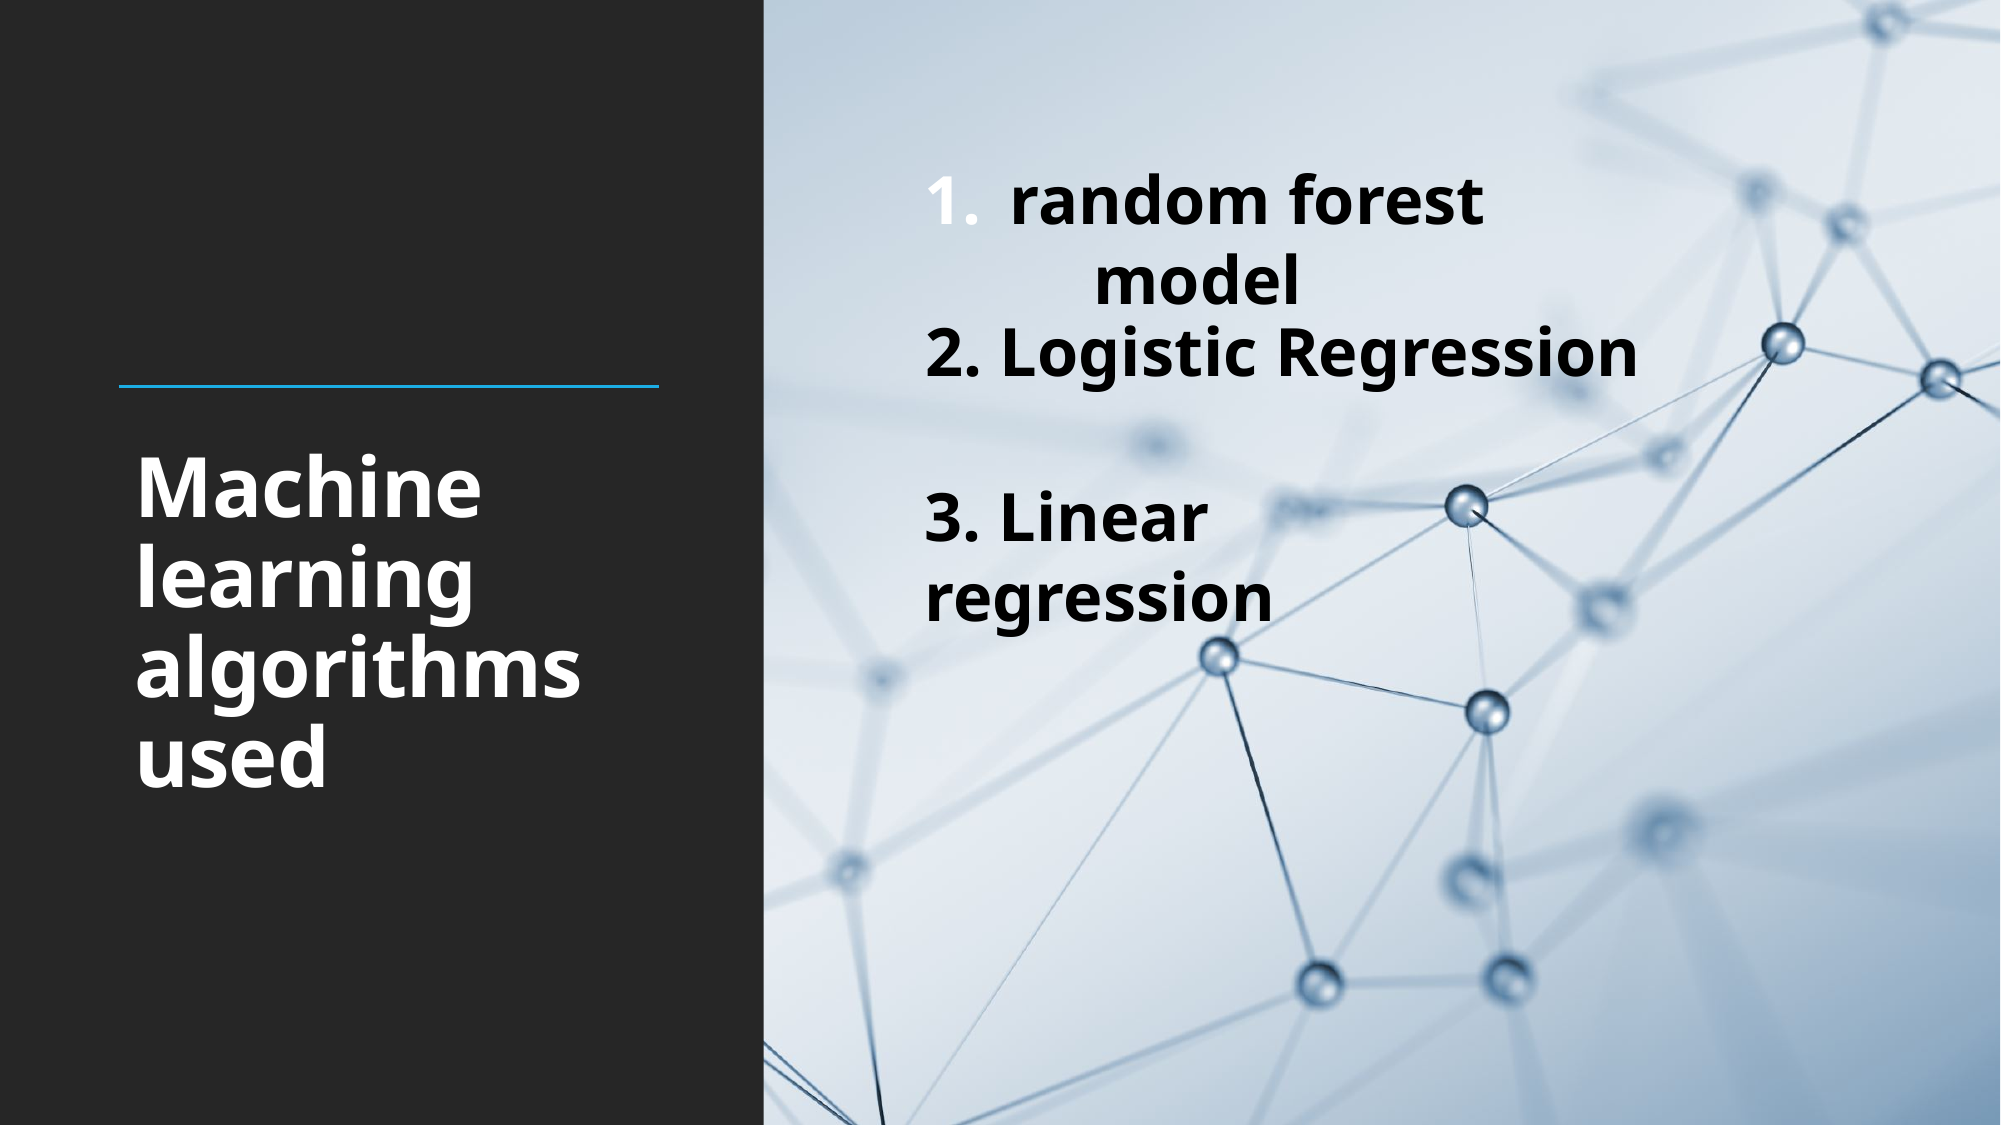

random forest model
2. Logistic Regression
# Machine learning algorithms used
3. Linear regression